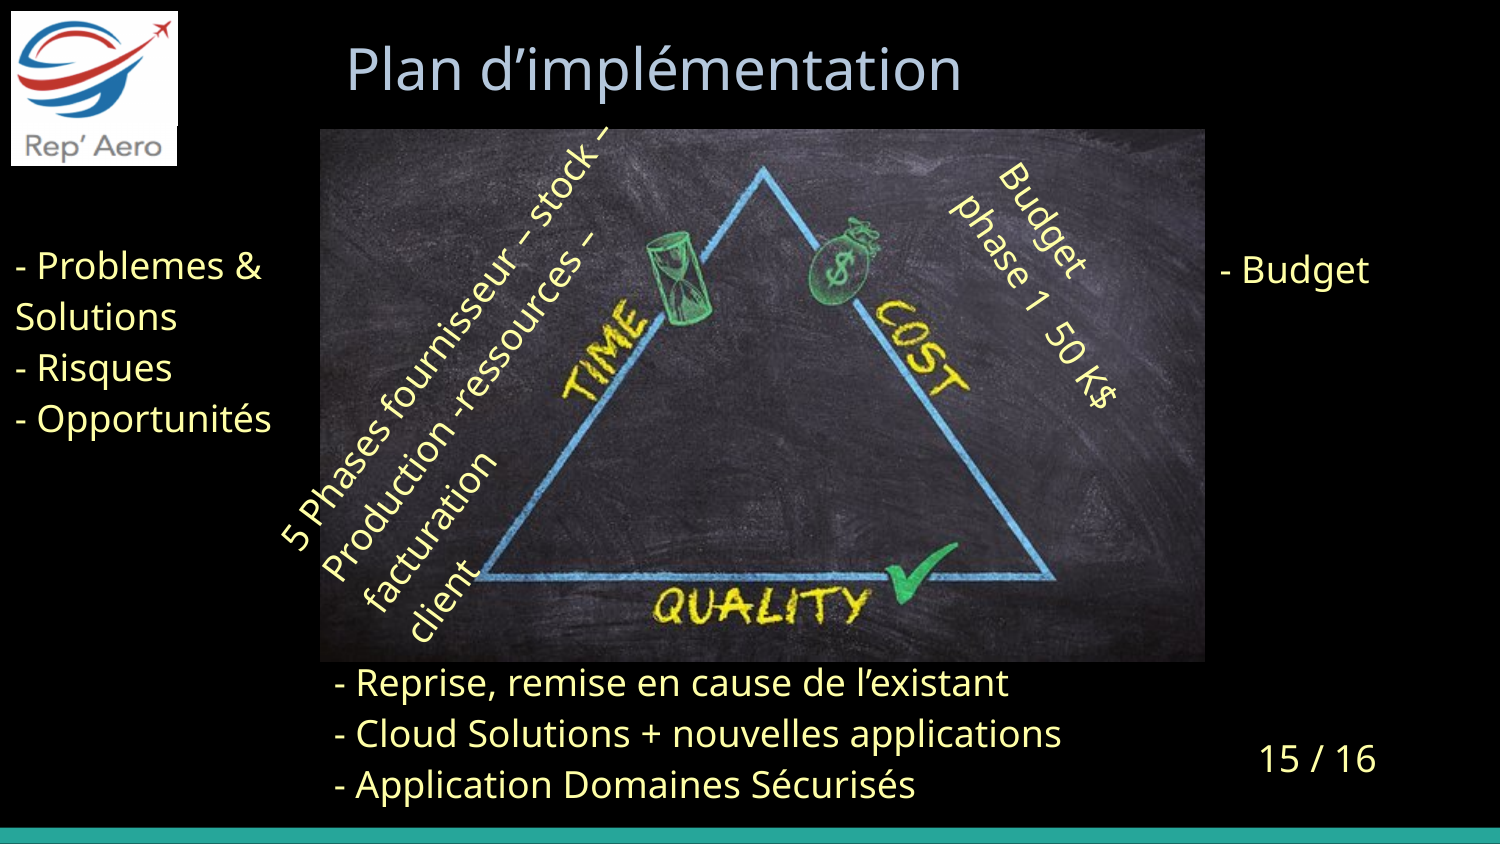

# Plan d’implémentation
Budget
phase 1 50 K$
- Problemes & Solutions
- Risques
- Opportunités
- Budget
5 Phases fournisseur – stock – Production -ressources – facturation
client
- Reprise, remise en cause de l’existant
- Cloud Solutions + nouvelles applications
- Application Domaines Sécurisés